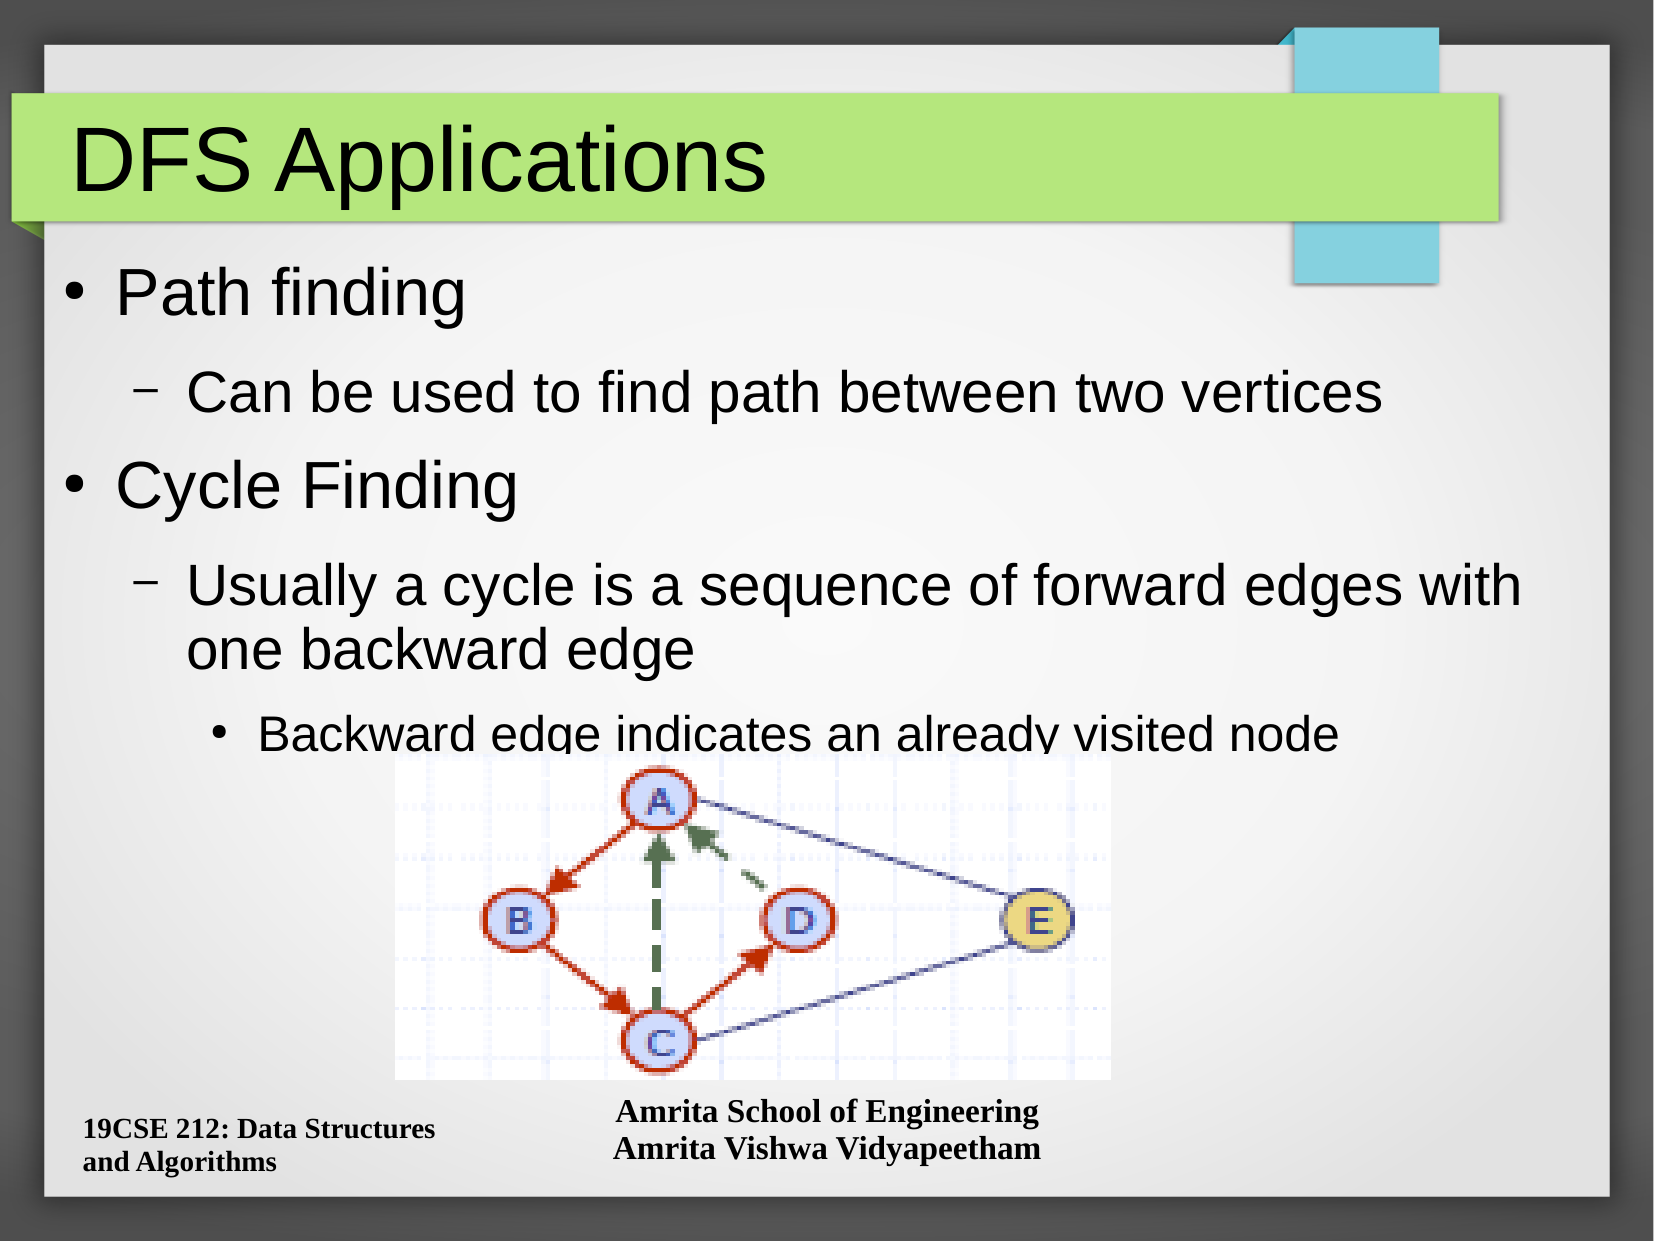

# DFS Applications
Path finding
Can be used to find path between two vertices
Cycle Finding
Usually a cycle is a sequence of forward edges with one backward edge
Backward edge indicates an already visited node